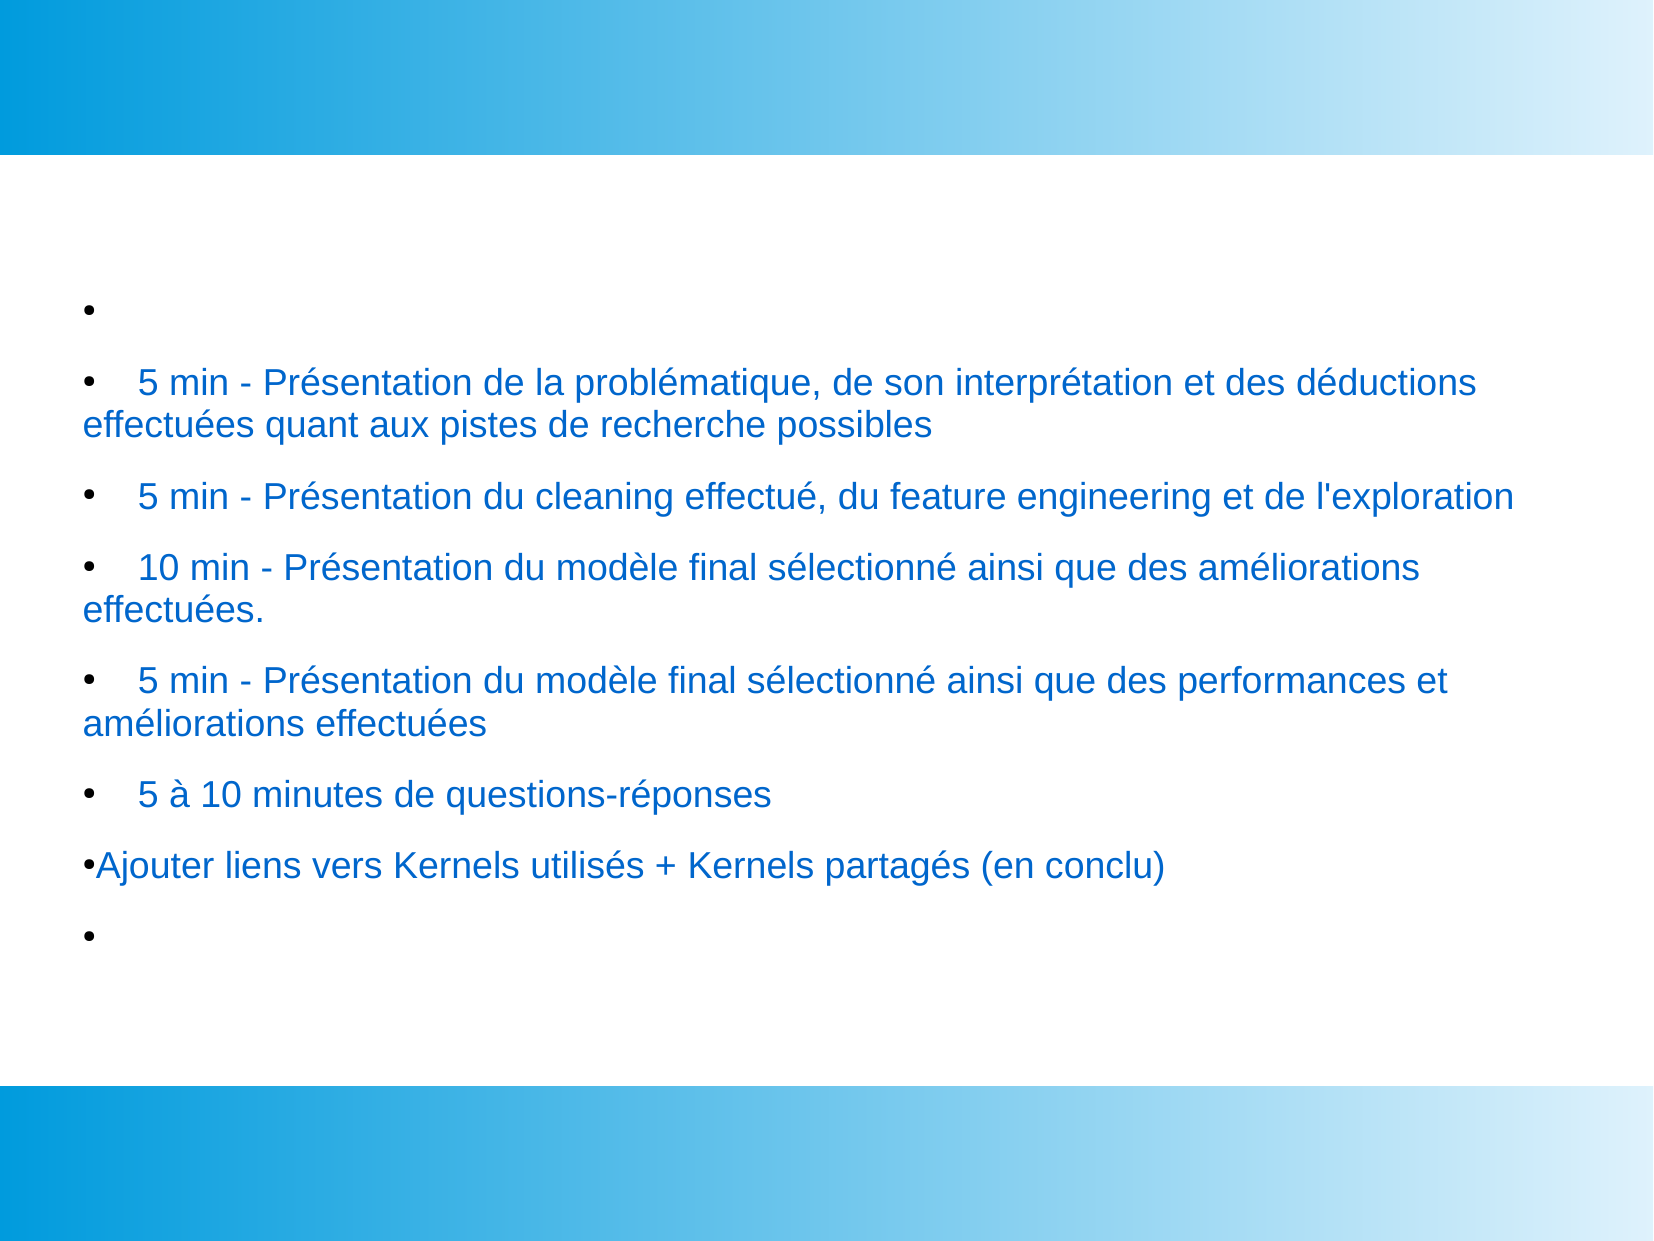

#
 5 min - Présentation de la problématique, de son interprétation et des déductions effectuées quant aux pistes de recherche possibles
 5 min - Présentation du cleaning effectué, du feature engineering et de l'exploration
 10 min - Présentation du modèle final sélectionné ainsi que des améliorations effectuées.
 5 min - Présentation du modèle final sélectionné ainsi que des performances et améliorations effectuées
 5 à 10 minutes de questions-réponses
Ajouter liens vers Kernels utilisés + Kernels partagés (en conclu)